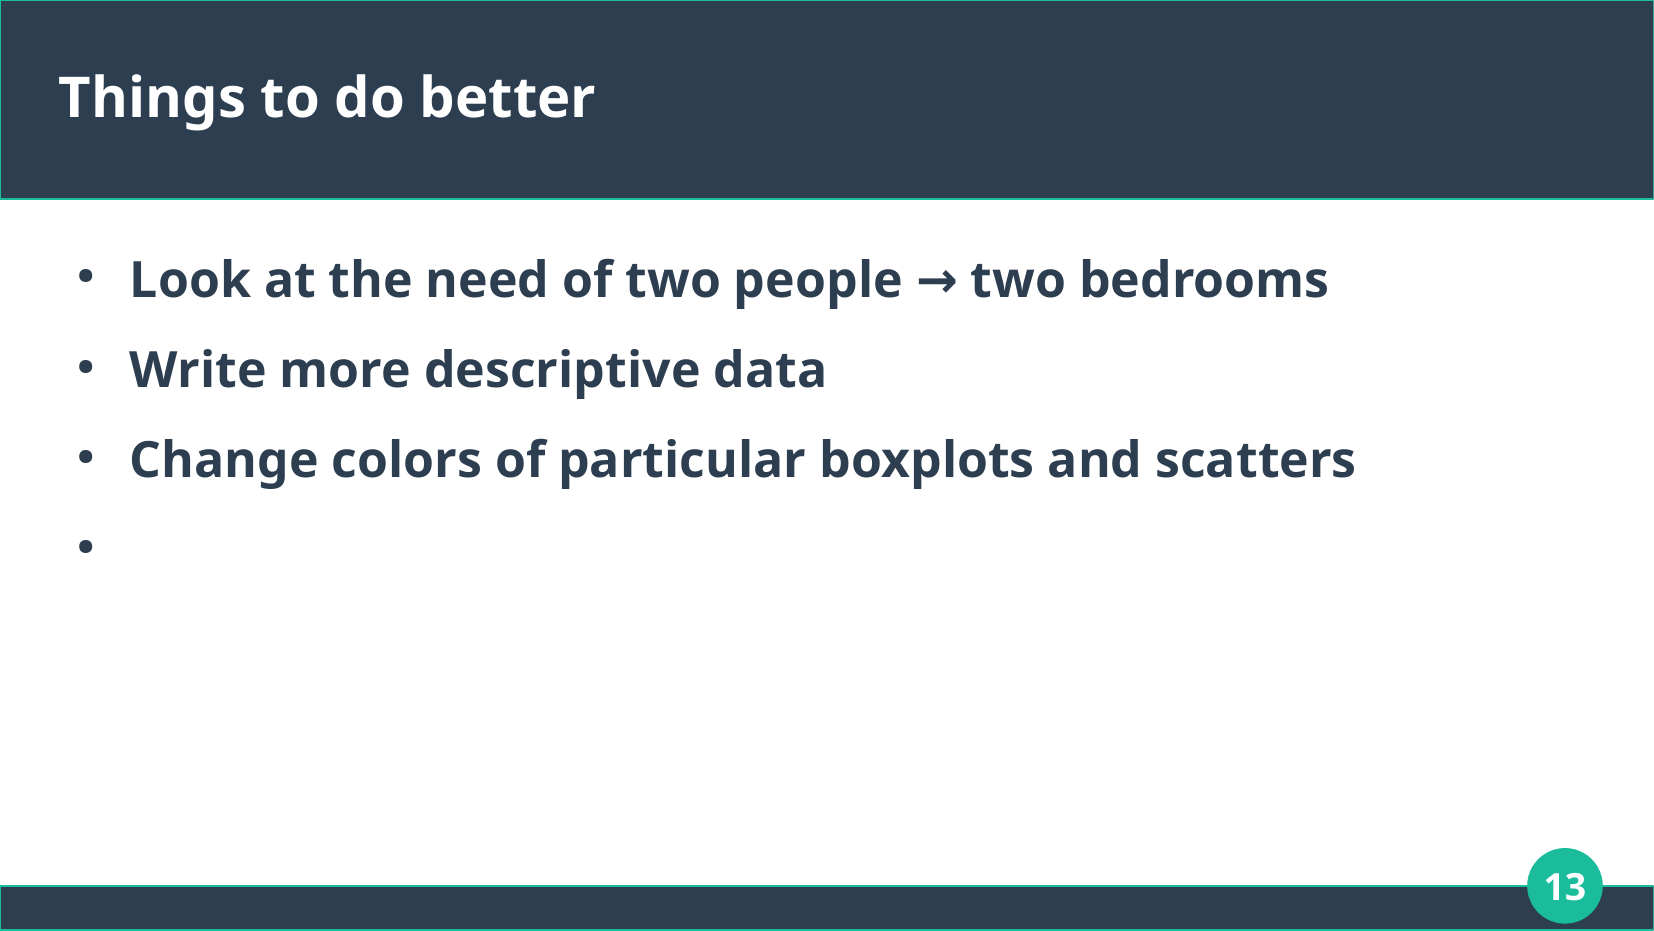

# Things to do better
Look at the need of two people → two bedrooms
Write more descriptive data
Change colors of particular boxplots and scatters
13